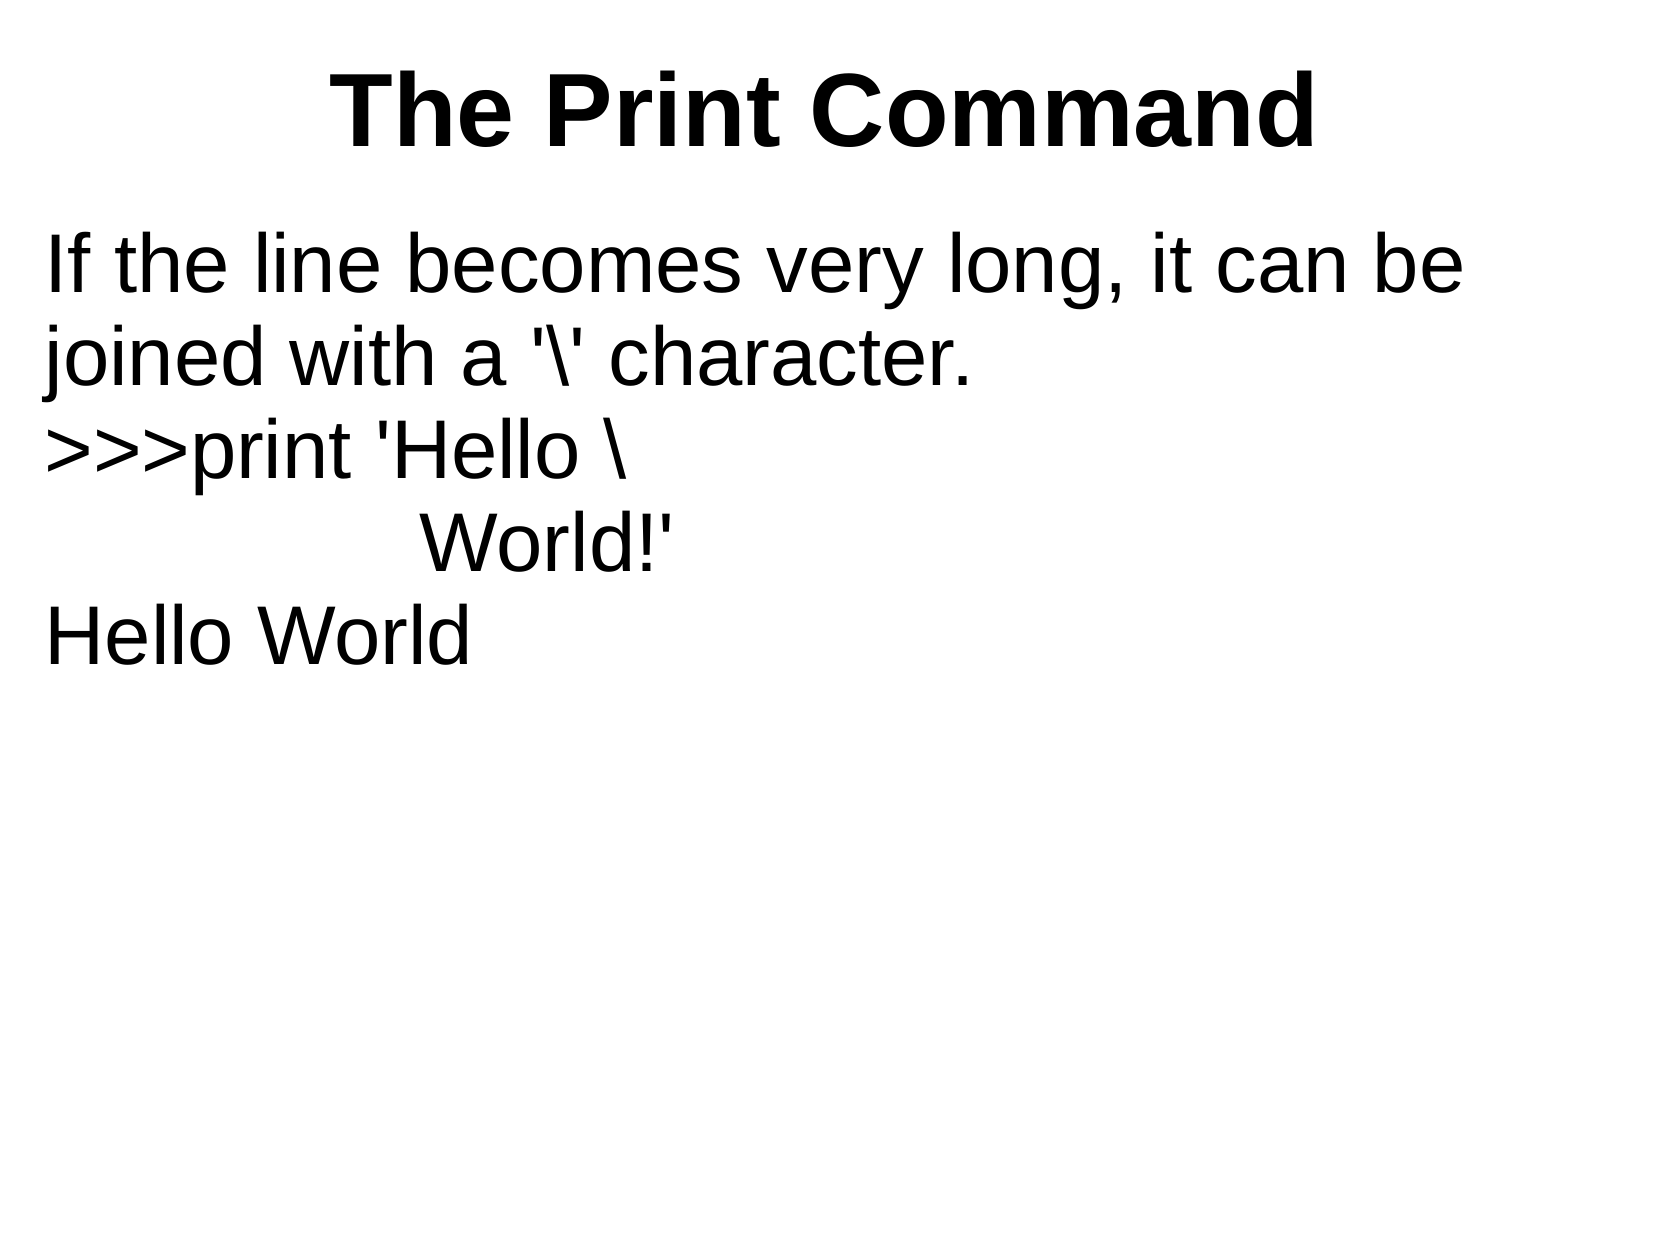

The Print Command
If the line becomes very long, it can be joined with a '\' character.
>>>print 'Hello \
					World!'
Hello World